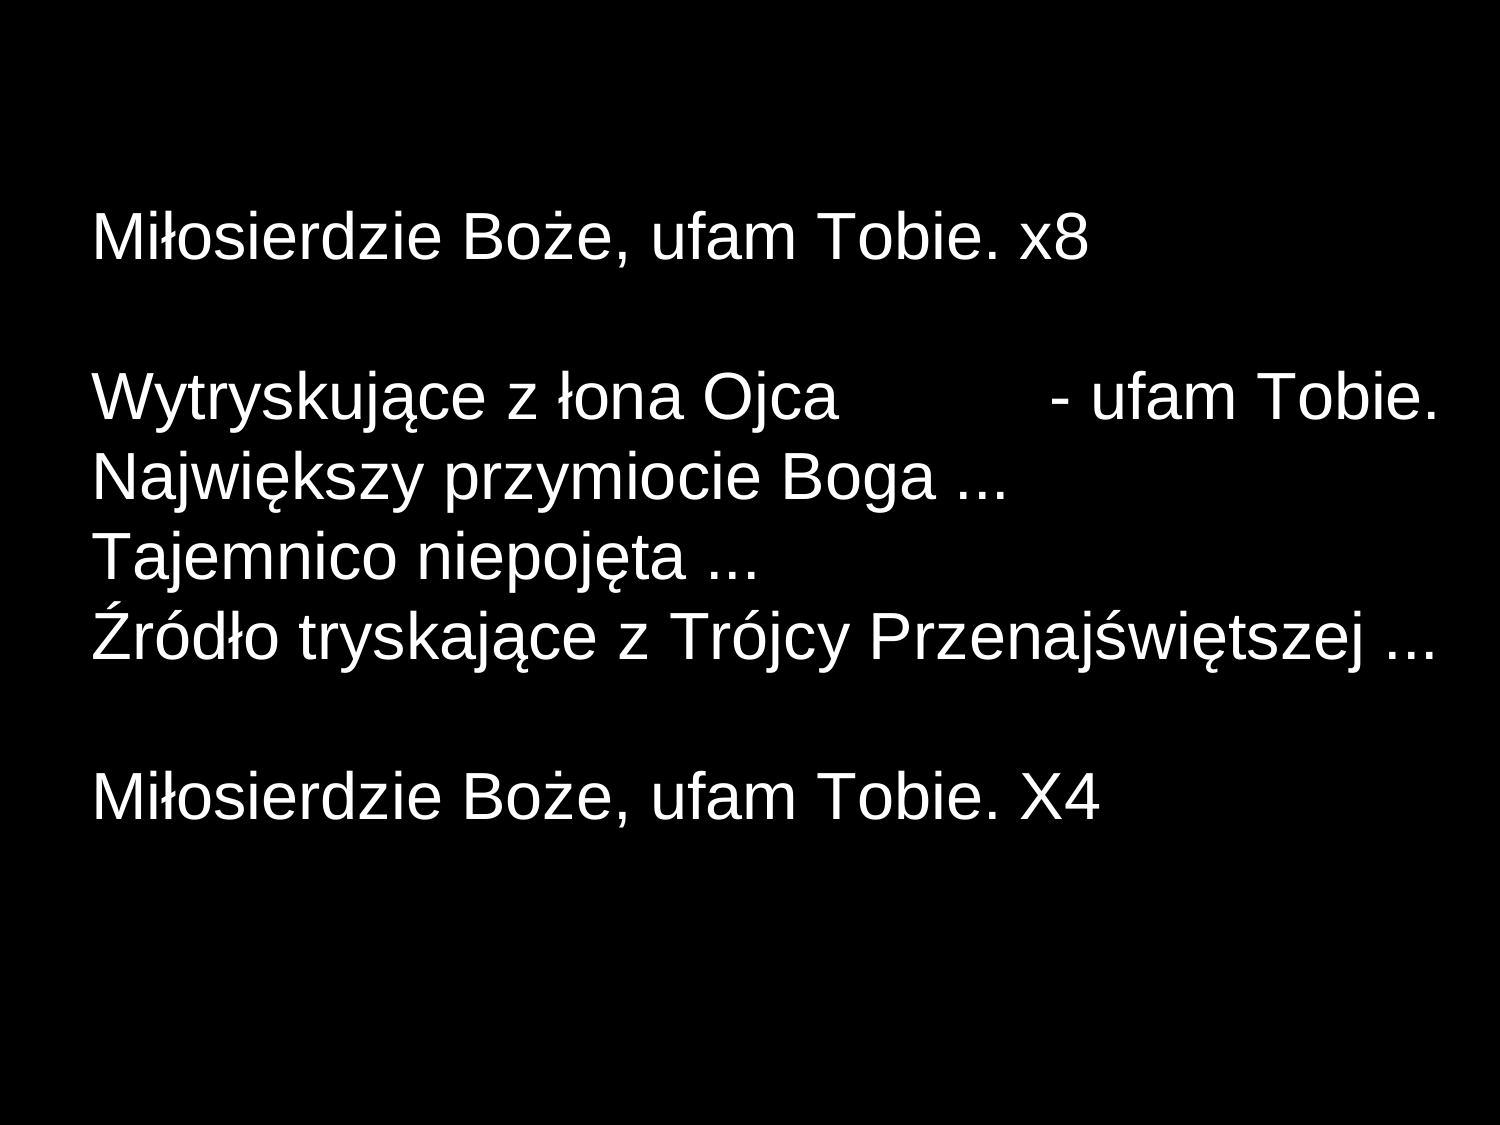

Miłosierdzie Boże, ufam Tobie. x8
Wytryskujące z łona Ojca 			- ufam Tobie.
Największy przymiocie Boga ...
Tajemnico niepojęta ...
Źródło tryskające z Trójcy Przenajświętszej ...
Miłosierdzie Boże, ufam Tobie. X4